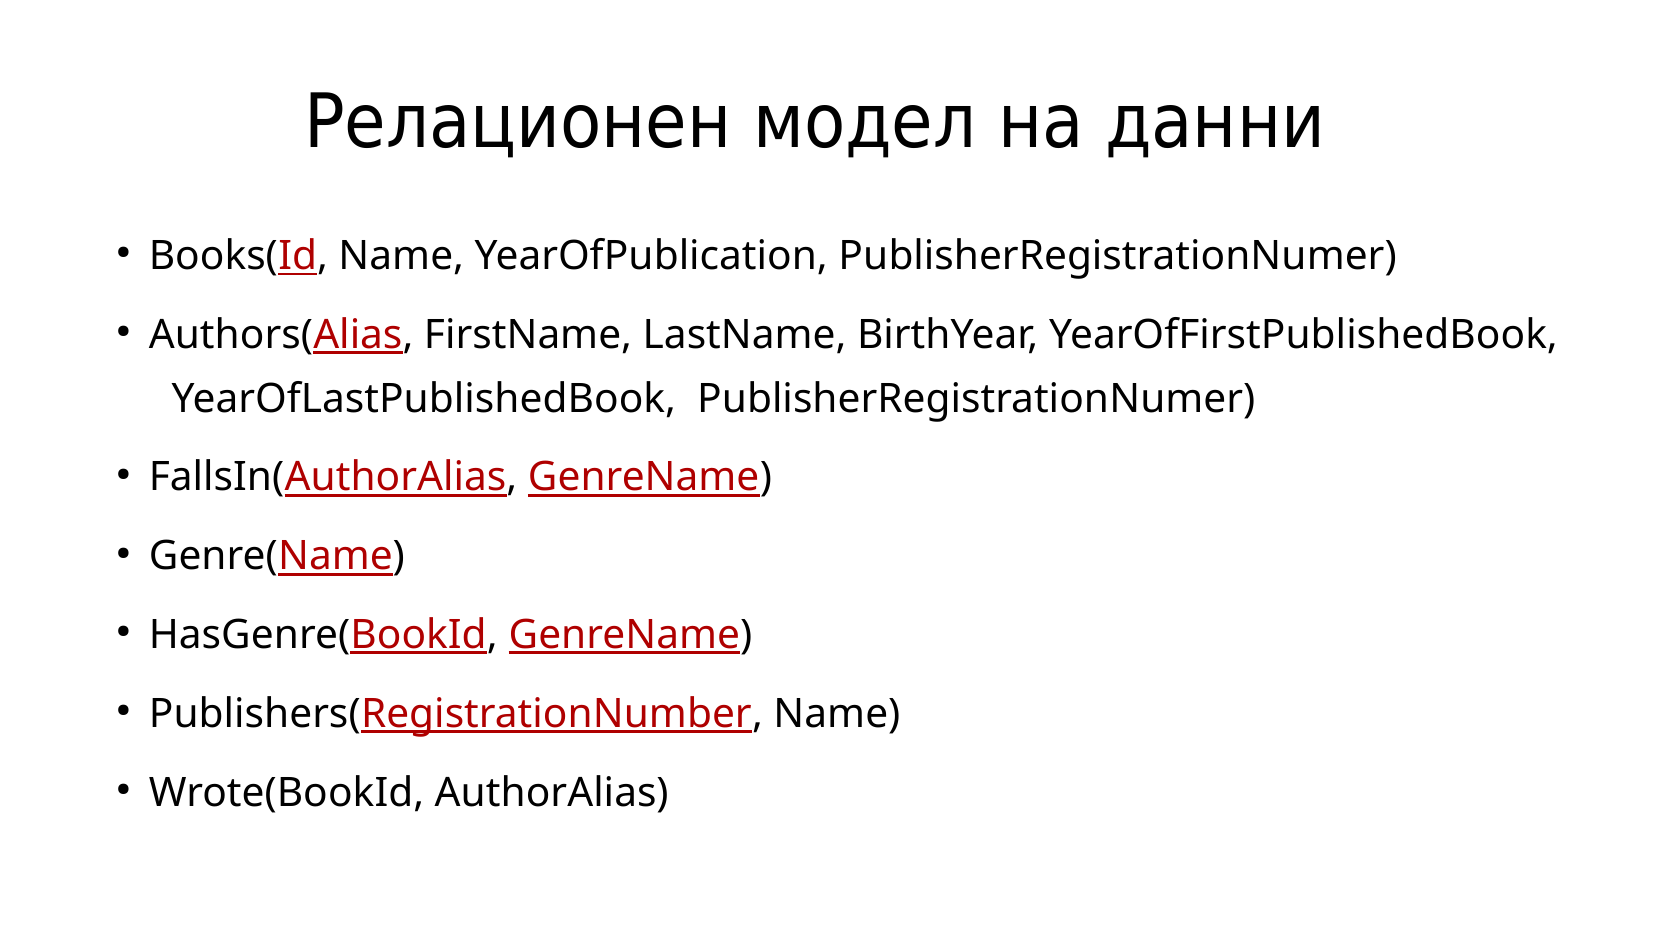

# Релационен модел на данни
Books(Id, Name, YearOfPublication, PublisherRegistrationNumer)
Authors(Alias, FirstName, LastName, BirthYear, YearOfFirstPublishedBook, YearOfLastPublishedBook, PublisherRegistrationNumer)
FallsIn(AuthorAlias, GenreName)
Genre(Name)
HasGenre(BookId, GenreName)
Publishers(RegistrationNumber, Name)
Wrote(BookId, AuthorAlias)